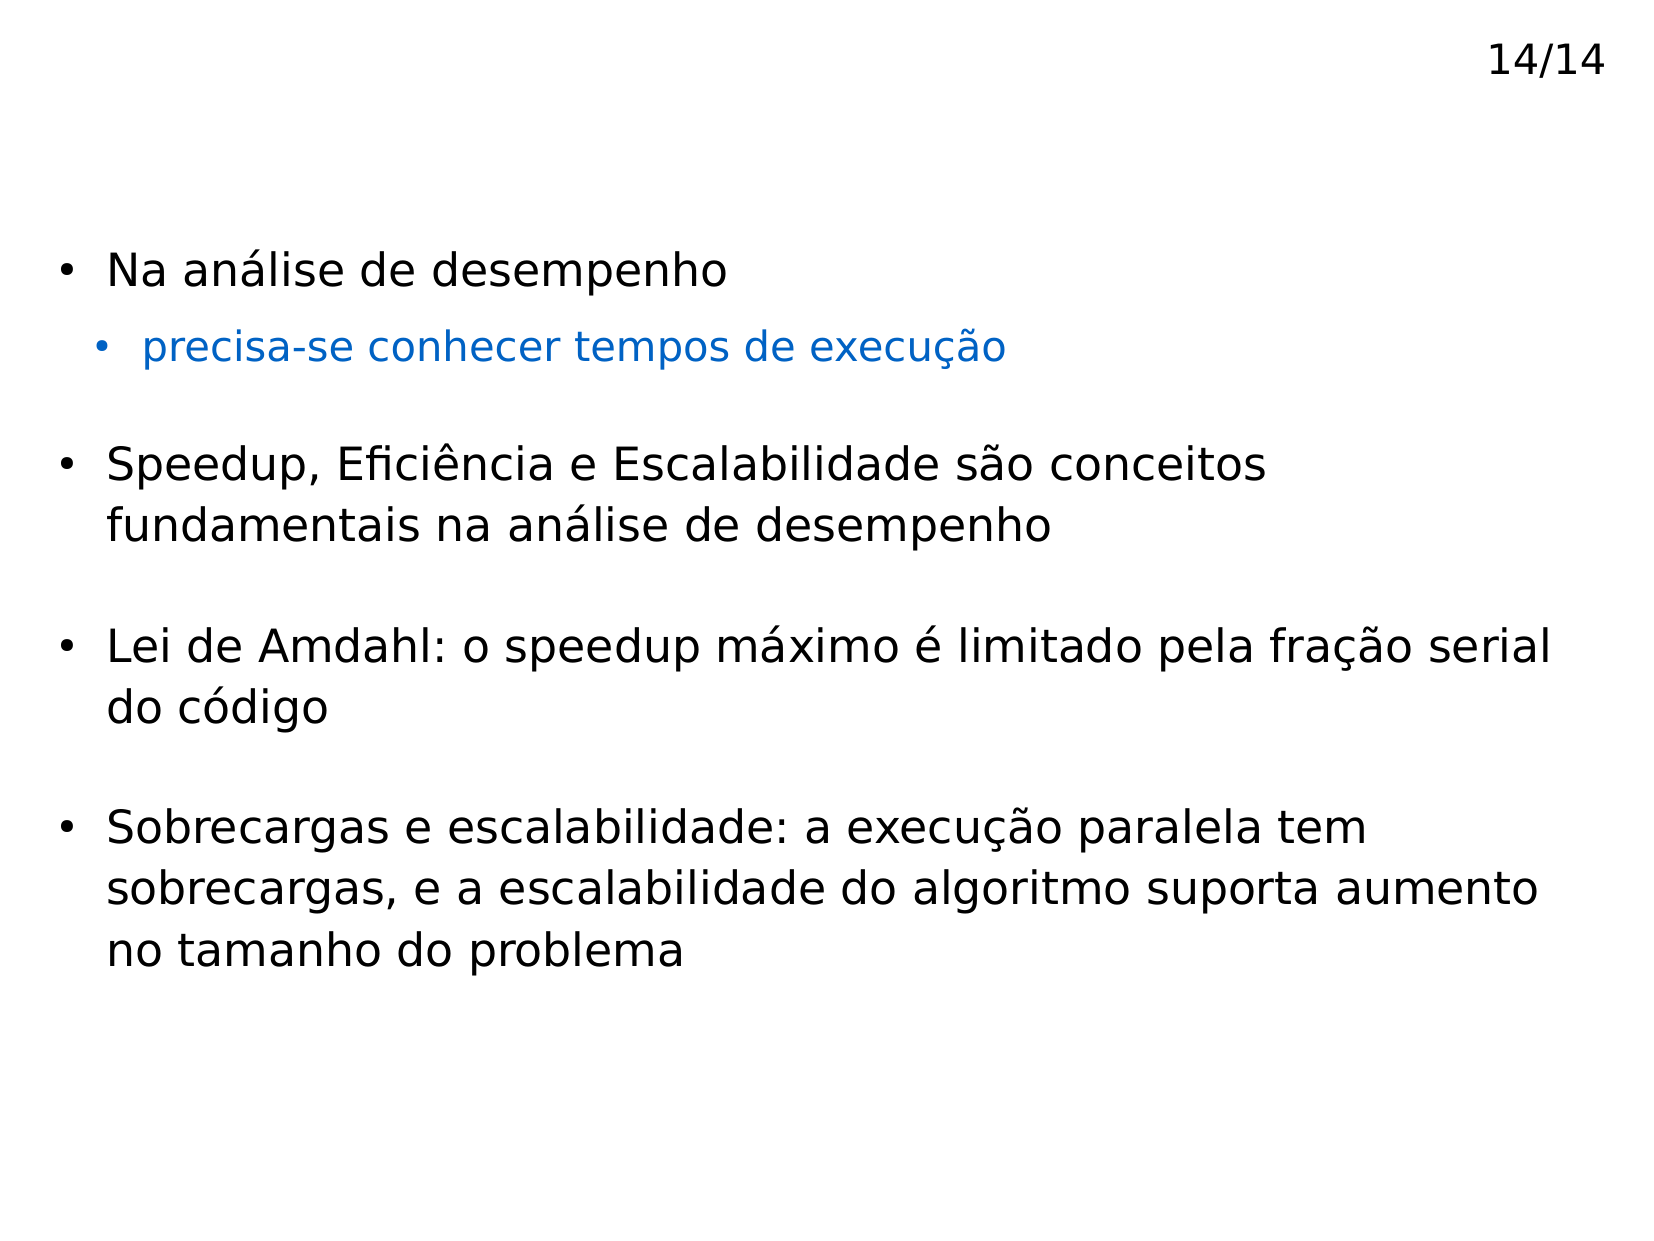

#
14
Na análise de desempenho
precisa-se conhecer tempos de execução
Speedup, Eficiência e Escalabilidade são conceitos fundamentais na análise de desempenho
Lei de Amdahl: o speedup máximo é limitado pela fração serial do código
Sobrecargas e escalabilidade: a execução paralela tem sobrecargas, e a escalabilidade do algoritmo suporta aumento no tamanho do problema